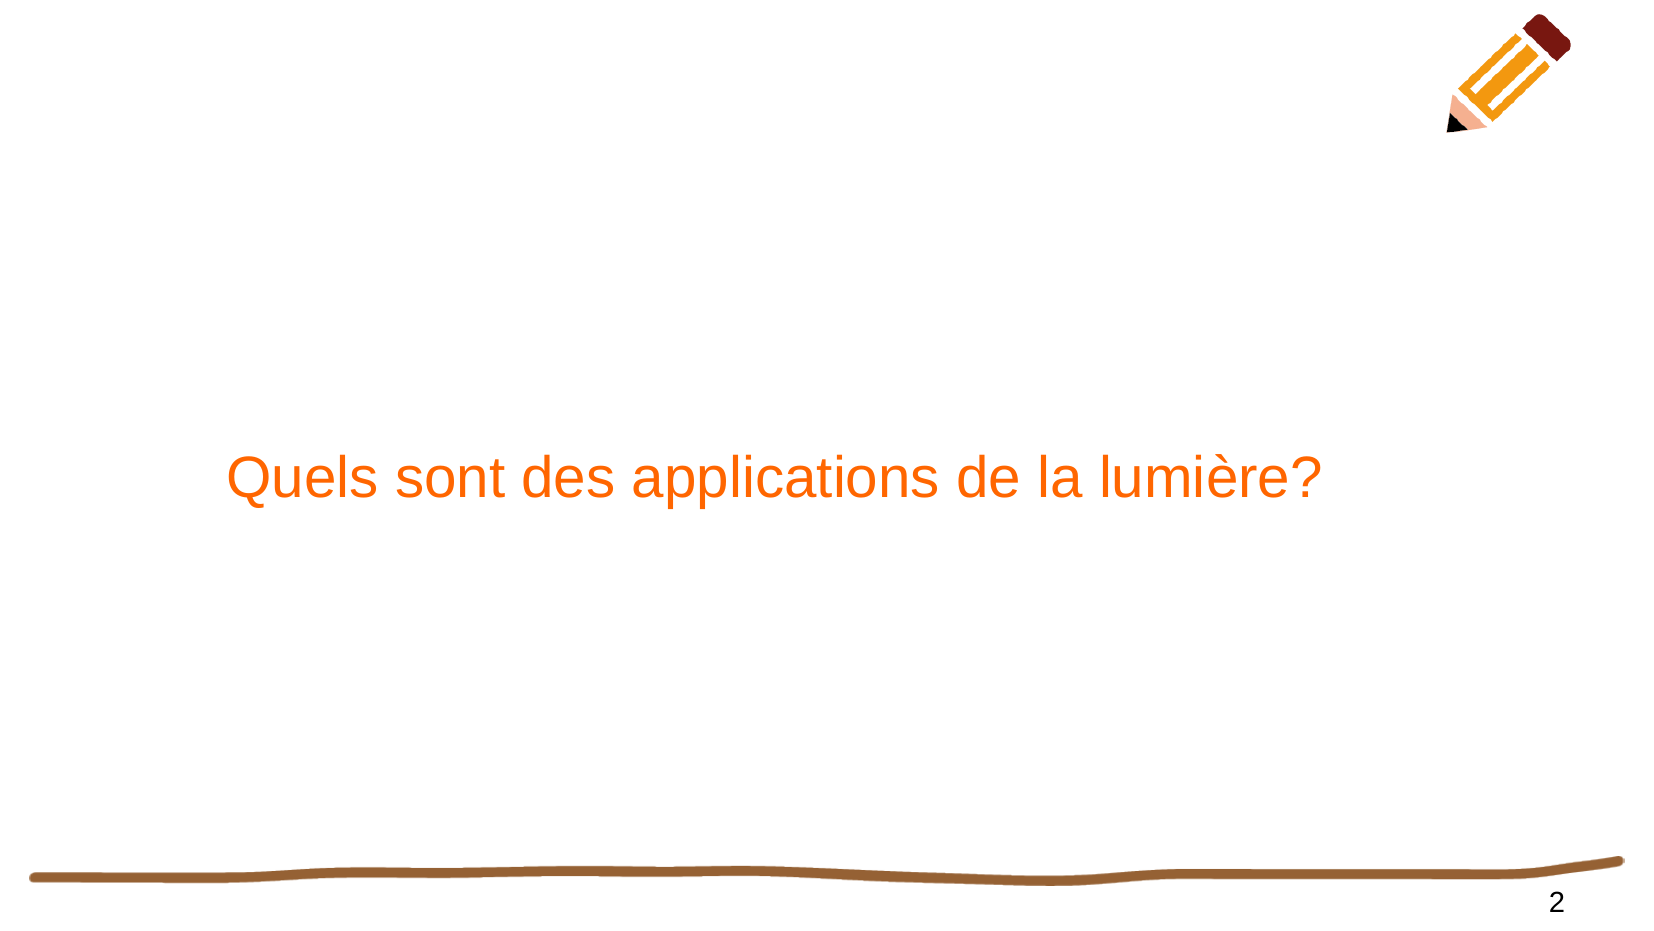

# Quels sont des applications de la lumière?
2